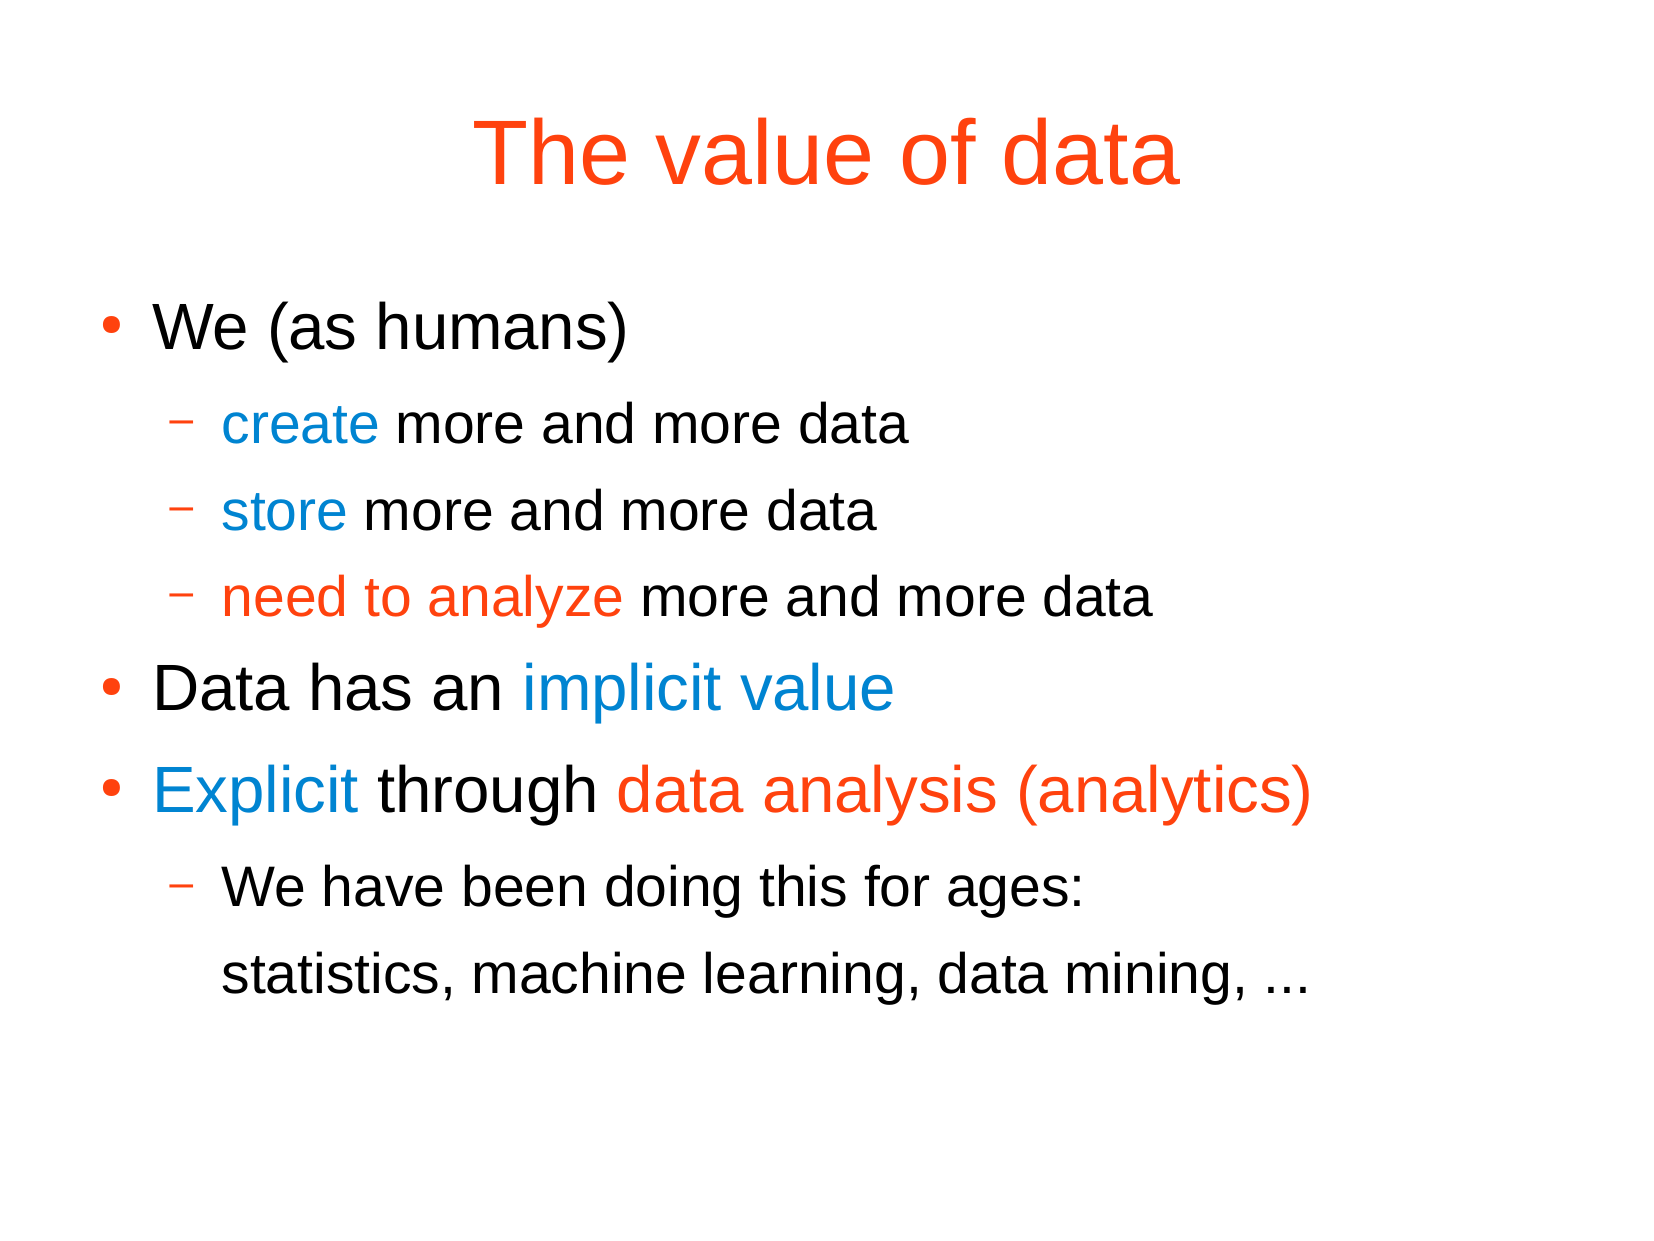

# The value of data
We (as humans)
create more and more data
store more and more data
need to analyze more and more data
Data has an implicit value
Explicit through data analysis (analytics)
We have been doing this for ages:
statistics, machine learning, data mining, ...